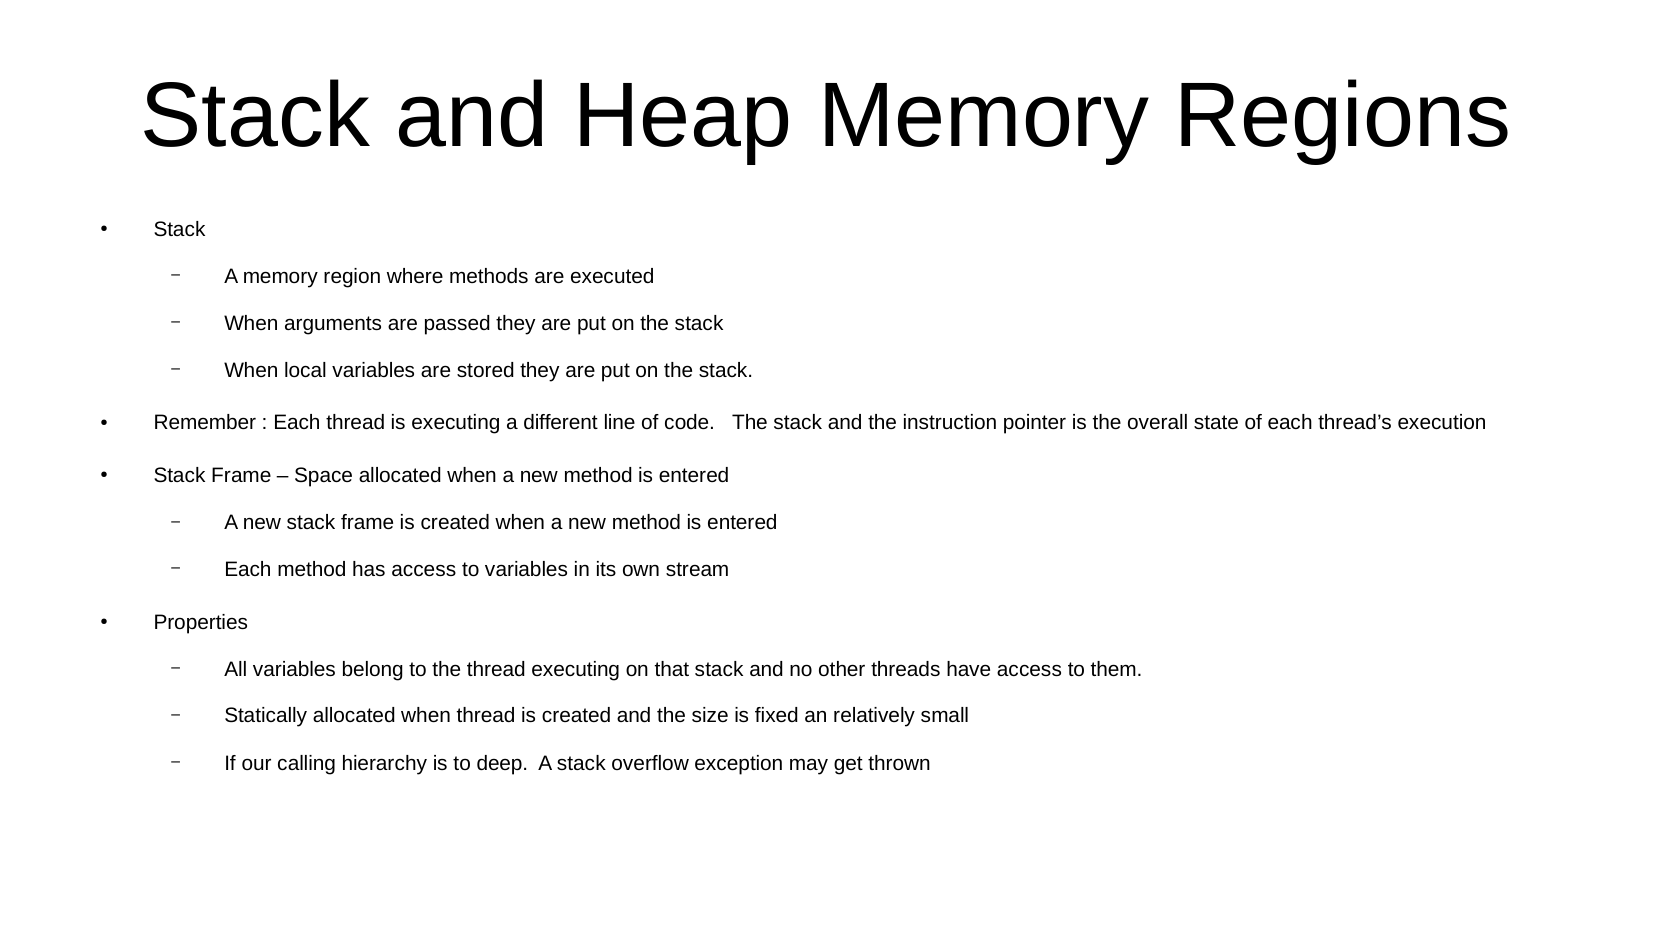

# Stack and Heap Memory Regions
Stack
A memory region where methods are executed
When arguments are passed they are put on the stack
When local variables are stored they are put on the stack.
Remember : Each thread is executing a different line of code. The stack and the instruction pointer is the overall state of each thread’s execution
Stack Frame – Space allocated when a new method is entered
A new stack frame is created when a new method is entered
Each method has access to variables in its own stream
Properties
All variables belong to the thread executing on that stack and no other threads have access to them.
Statically allocated when thread is created and the size is fixed an relatively small
If our calling hierarchy is to deep. A stack overflow exception may get thrown